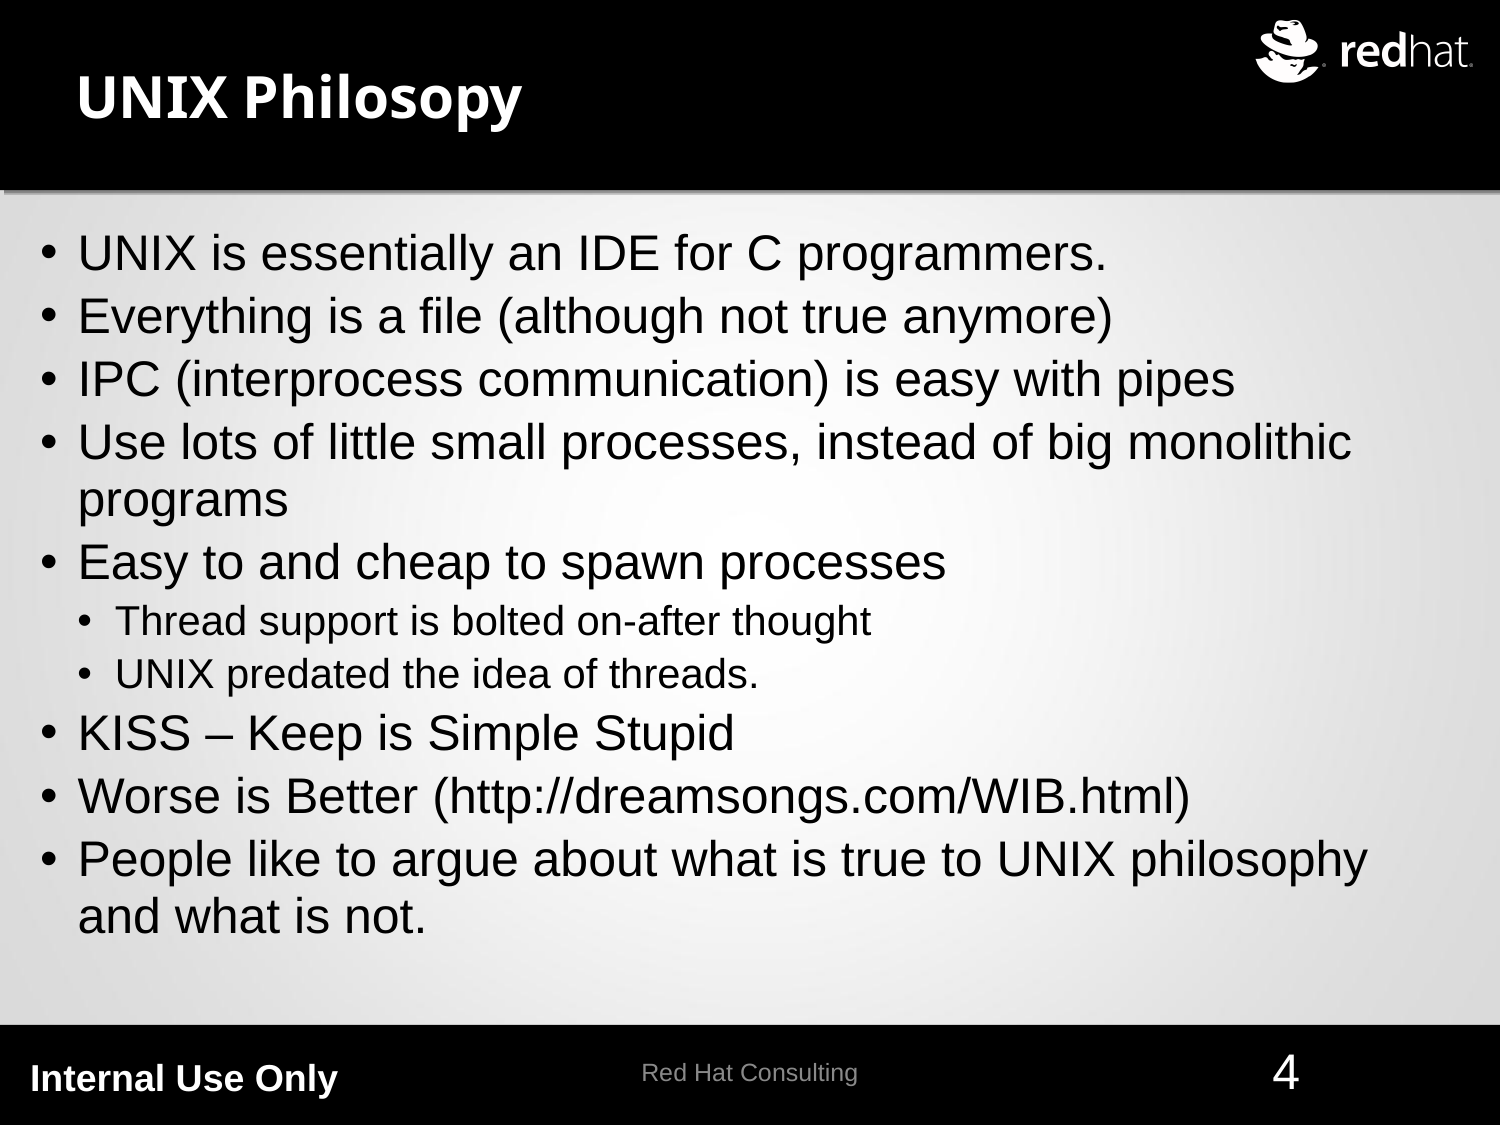

# UNIX Philosopy
UNIX is essentially an IDE for C programmers.
Everything is a file (although not true anymore)
IPC (interprocess communication) is easy with pipes
Use lots of little small processes, instead of big monolithic programs
Easy to and cheap to spawn processes
Thread support is bolted on-after thought
UNIX predated the idea of threads.
KISS – Keep is Simple Stupid
Worse is Better (http://dreamsongs.com/WIB.html)
People like to argue about what is true to UNIX philosophy and what is not.
Red Hat Consulting